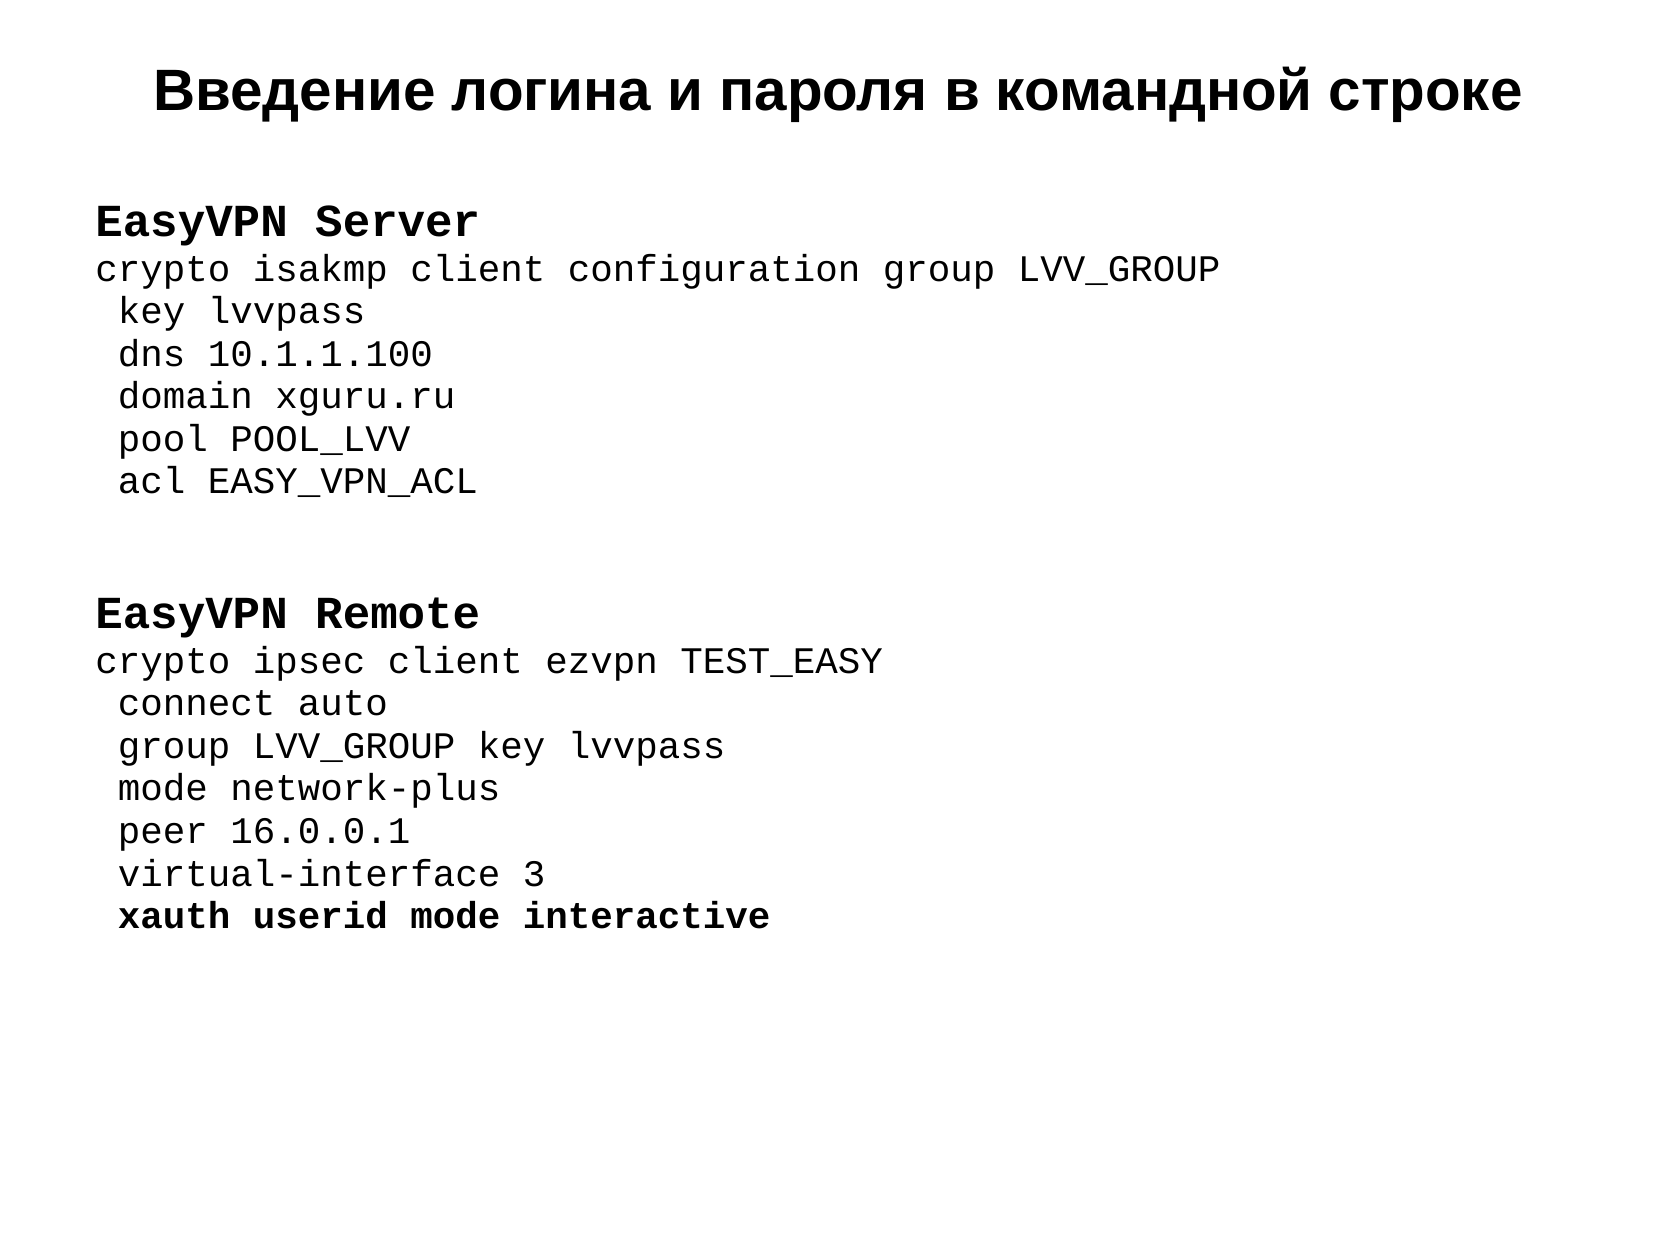

Введение логина и пароля в командной строке
# EasyVPN Server
crypto isakmp client configuration group LVV_GROUP
 key lvvpass
 dns 10.1.1.100
 domain xguru.ru
 pool POOL_LVV
 acl EASY_VPN_ACL
EasyVPN Remote
crypto ipsec client ezvpn TEST_EASY
 connect auto
 group LVV_GROUP key lvvpass
 mode network-plus
 peer 16.0.0.1
 virtual-interface 3
 xauth userid mode interactive